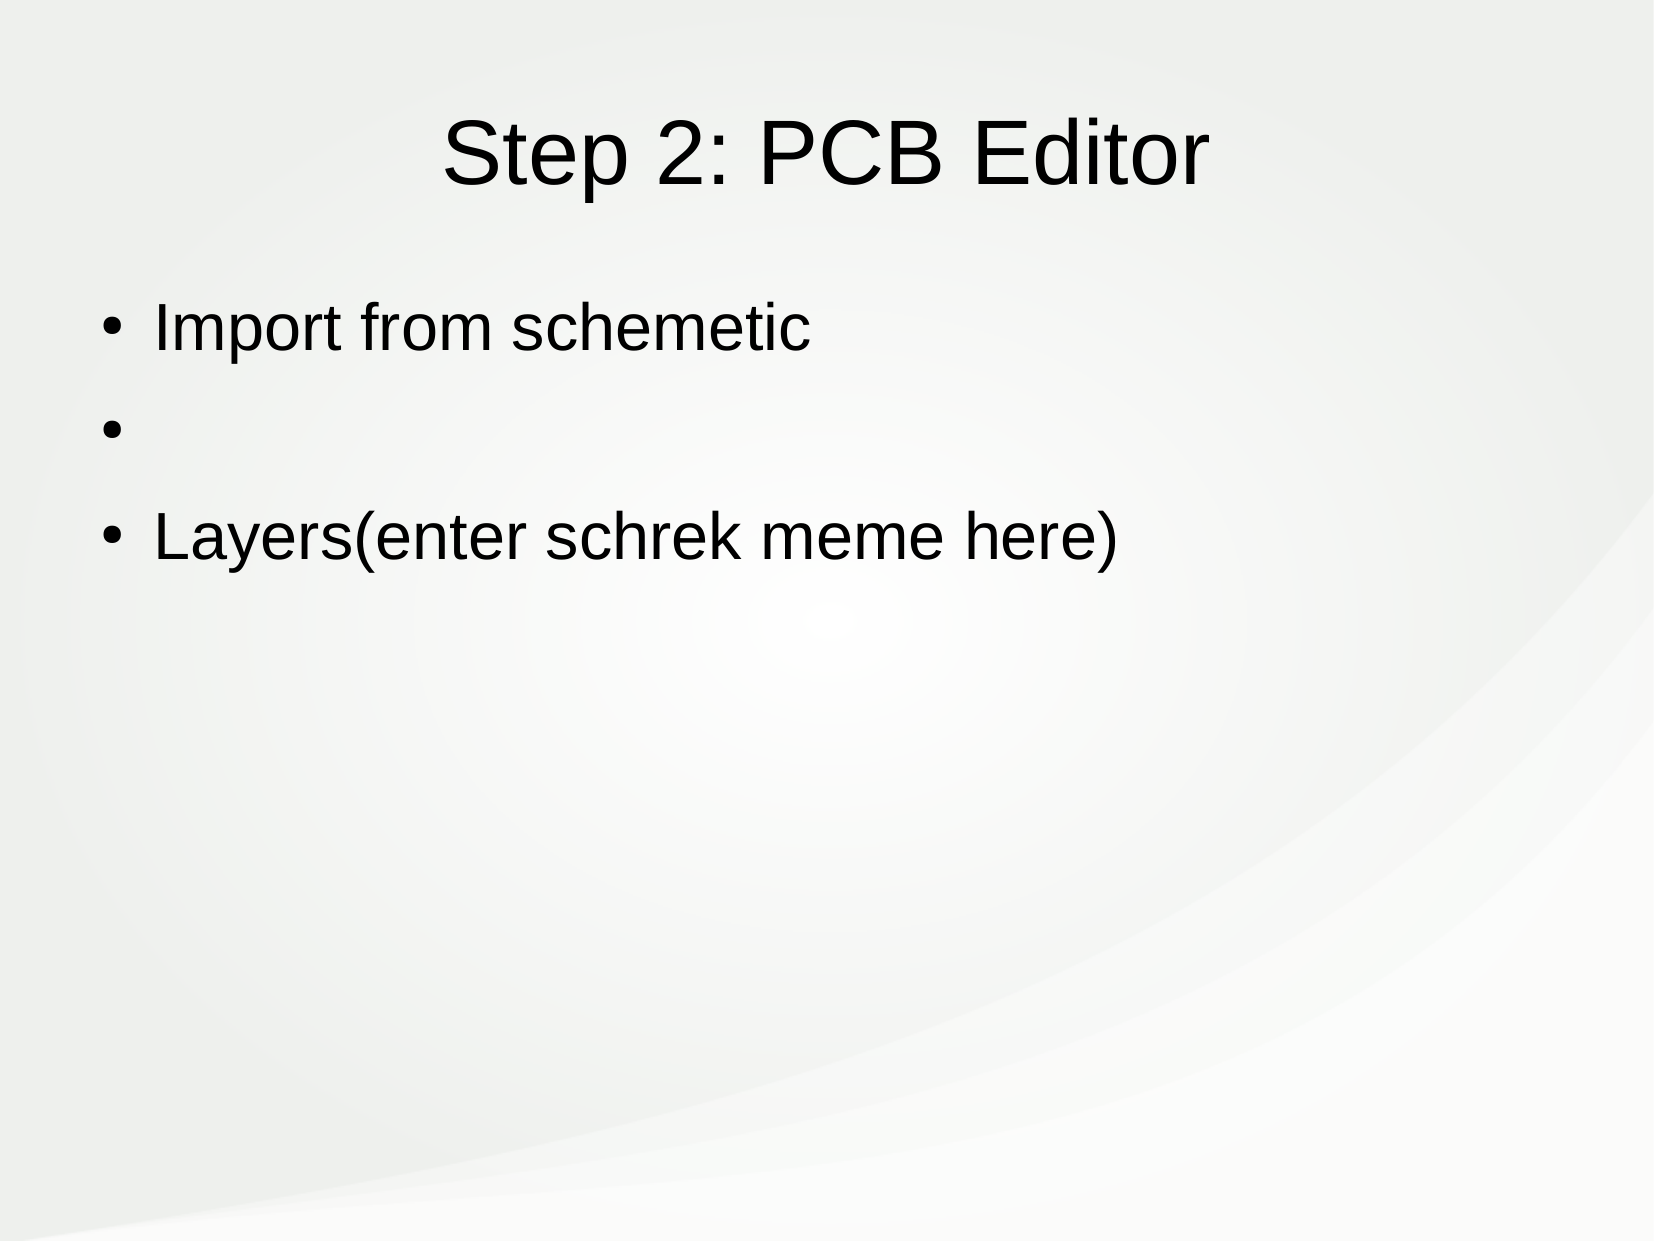

# Step 2: PCB Editor
Import from schemetic
Layers(enter schrek meme here)